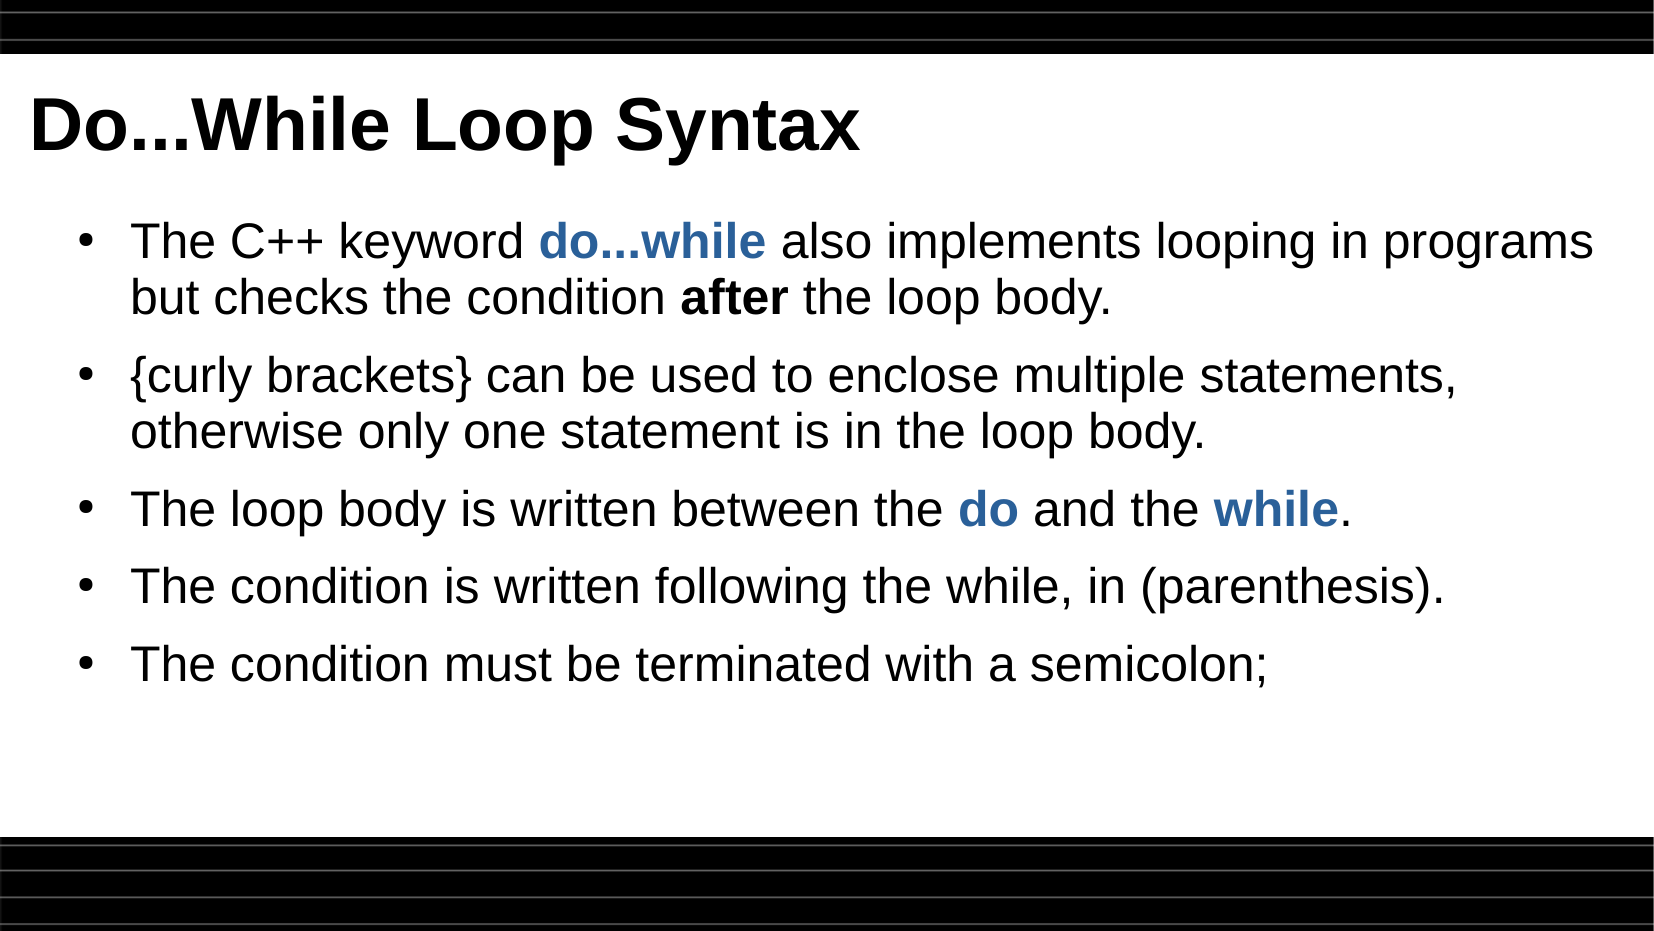

Do...While Loop Syntax
# The C++ keyword do...while also implements looping in programs but checks the condition after the loop body.
{curly brackets} can be used to enclose multiple statements, otherwise only one statement is in the loop body.
The loop body is written between the do and the while.
The condition is written following the while, in (parenthesis).
The condition must be terminated with a semicolon;